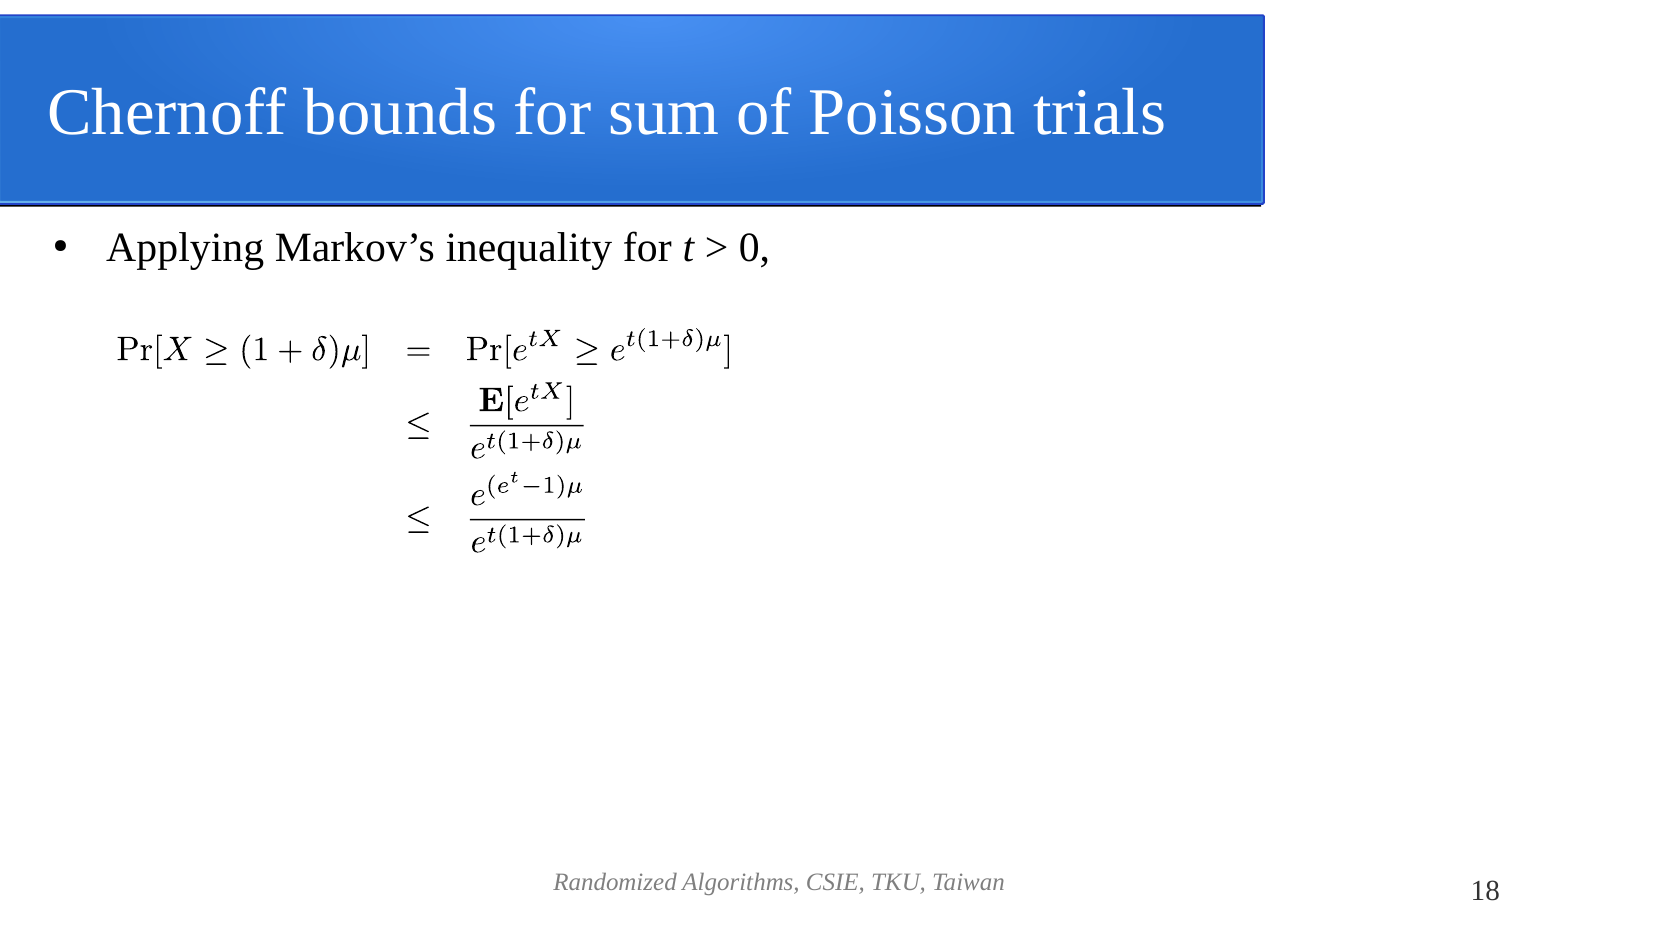

# Chernoff bounds for sum of Poisson trials
Applying Markov’s inequality for t > 0,
Randomized Algorithms, CSIE, TKU, Taiwan
18